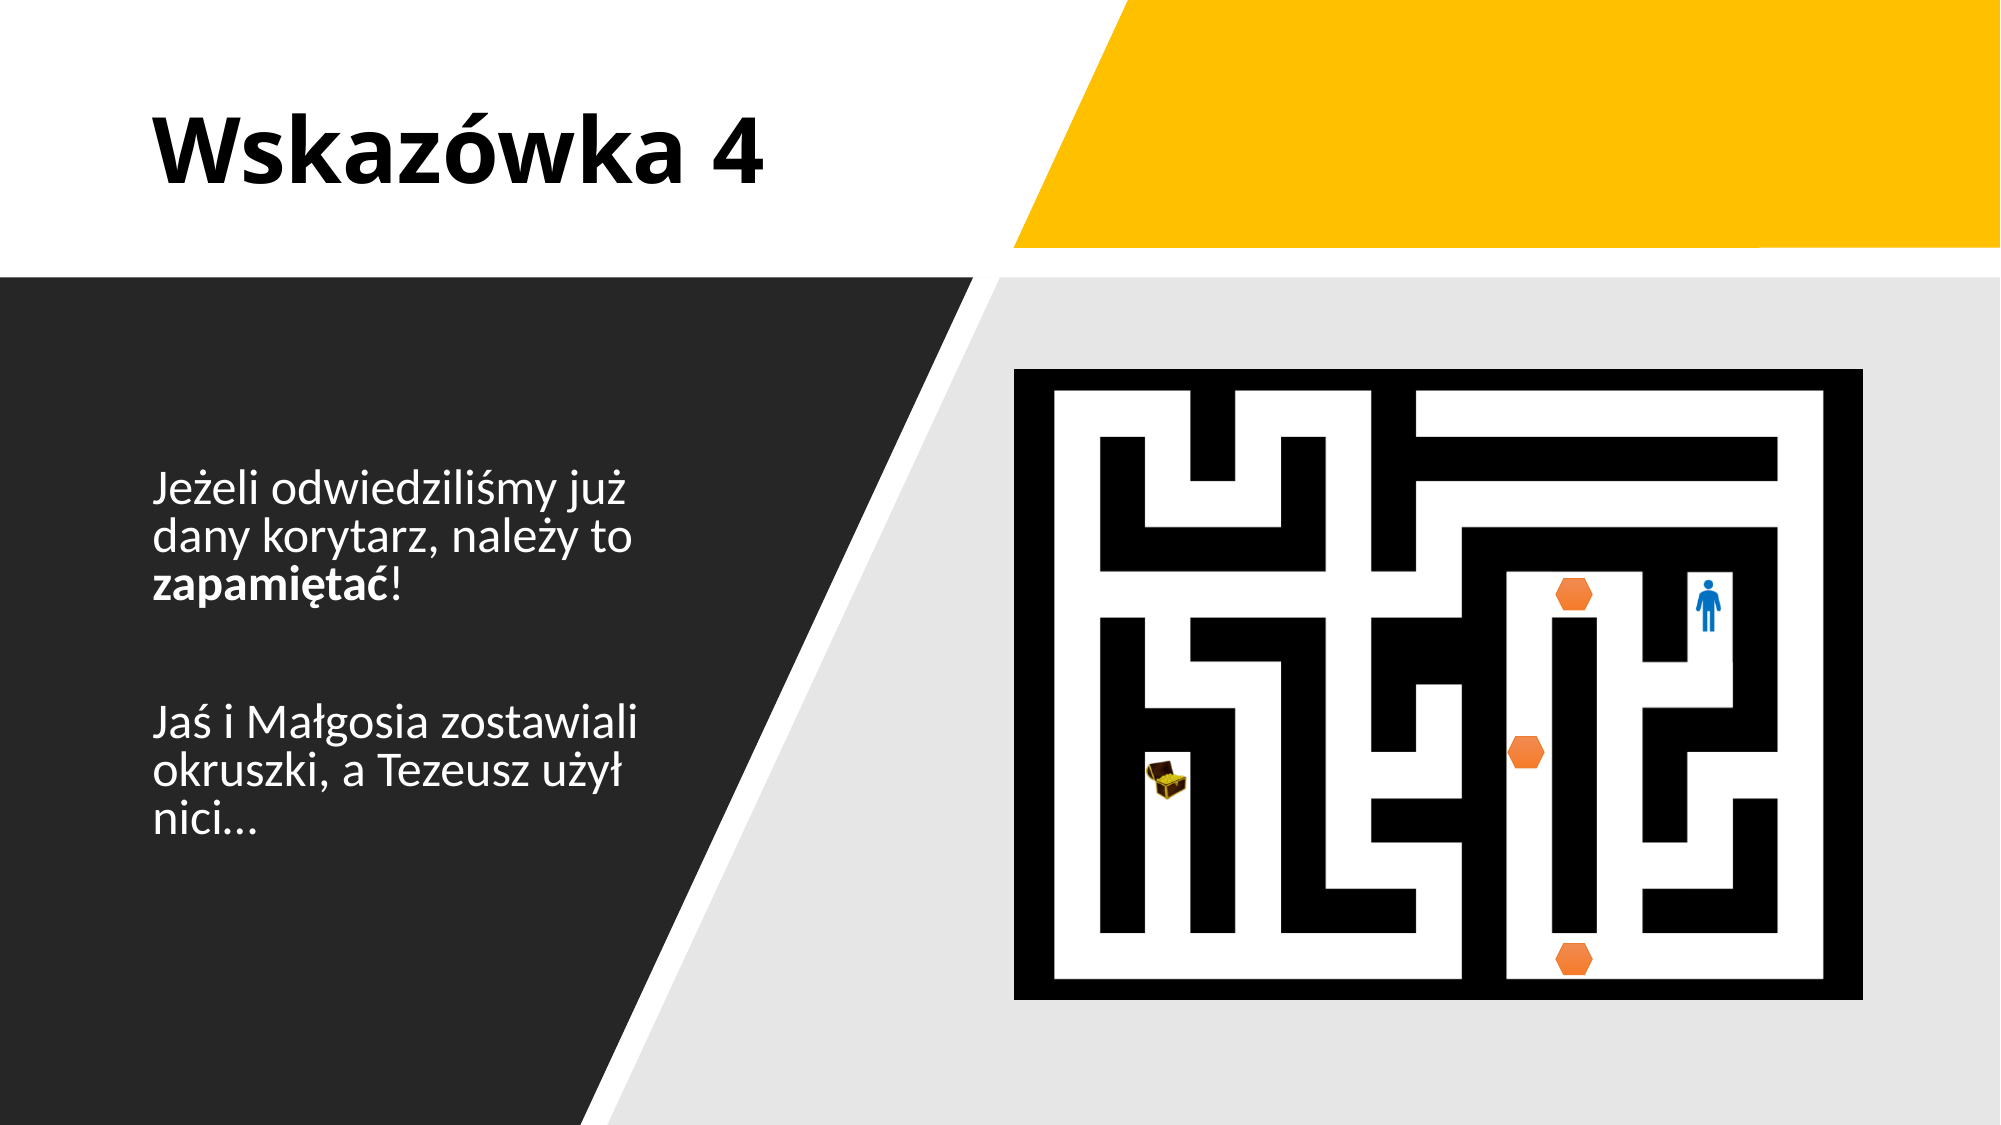

# Wskazówka 4
Jeżeli odwiedziliśmy już dany korytarz, należy to zapamiętać!
Jaś i Małgosia zostawiali okruszki, a Tezeusz użył nici…